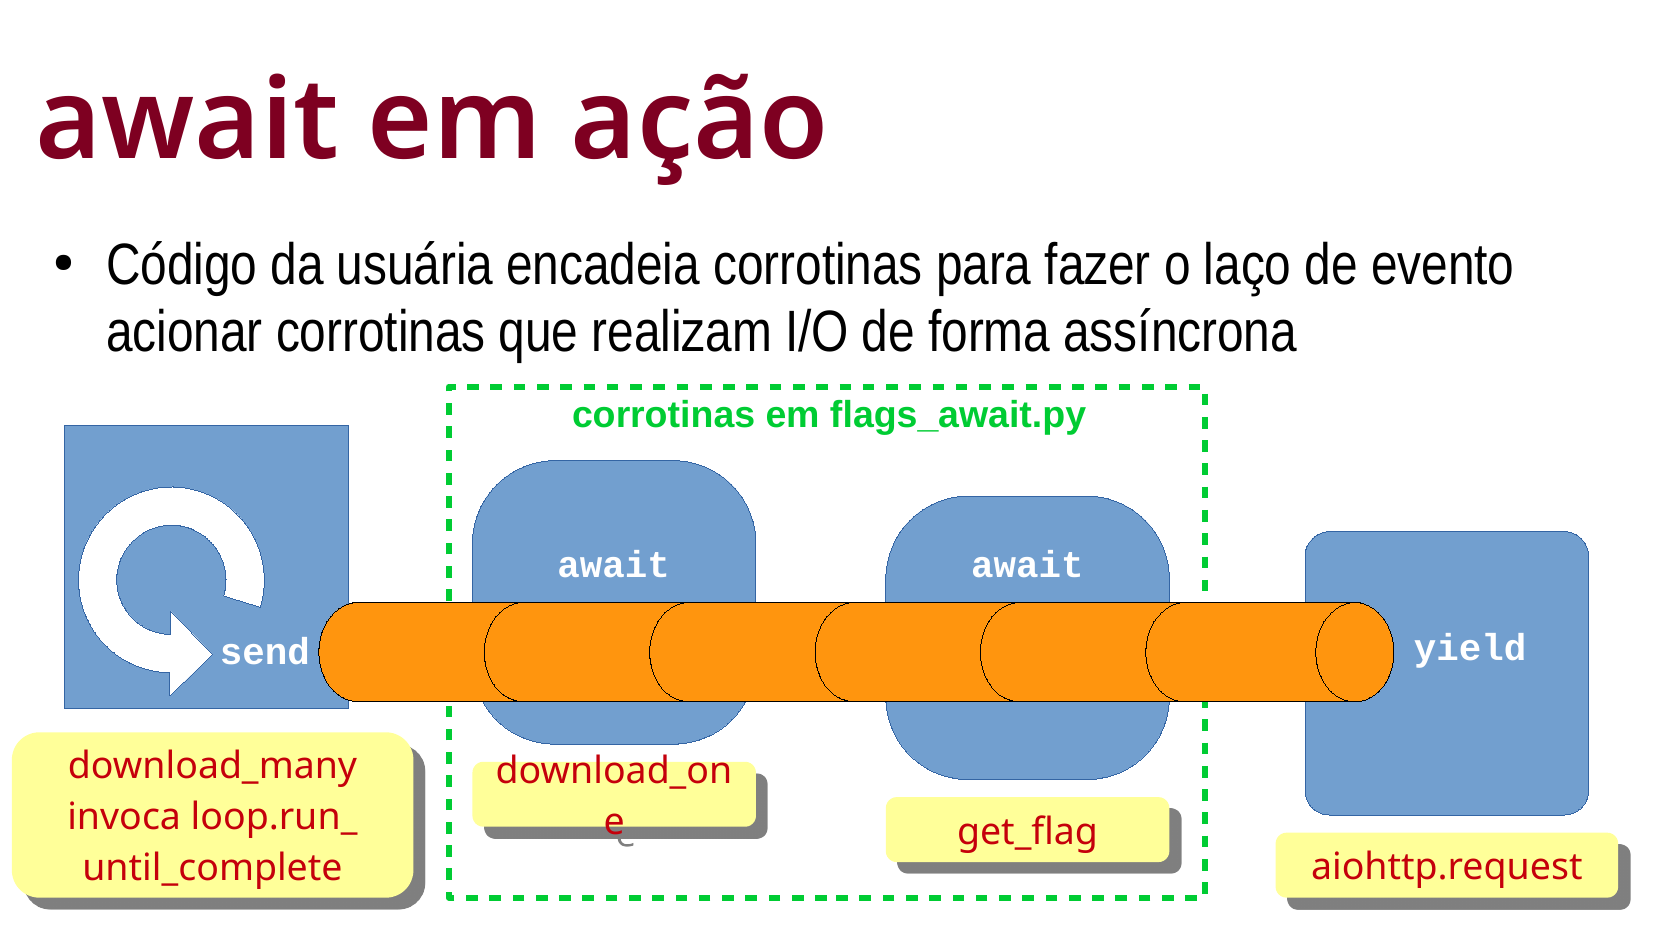

# await em ação
Código da usuária encadeia corrotinas para fazer o laço de evento acionar corrotinas que realizam I/O de forma assíncrona
corrotinas em flags_await.py
await
await
yield
send
download_many invoca loop.run_ until_complete
download_one
get_flag
aiohttp.request